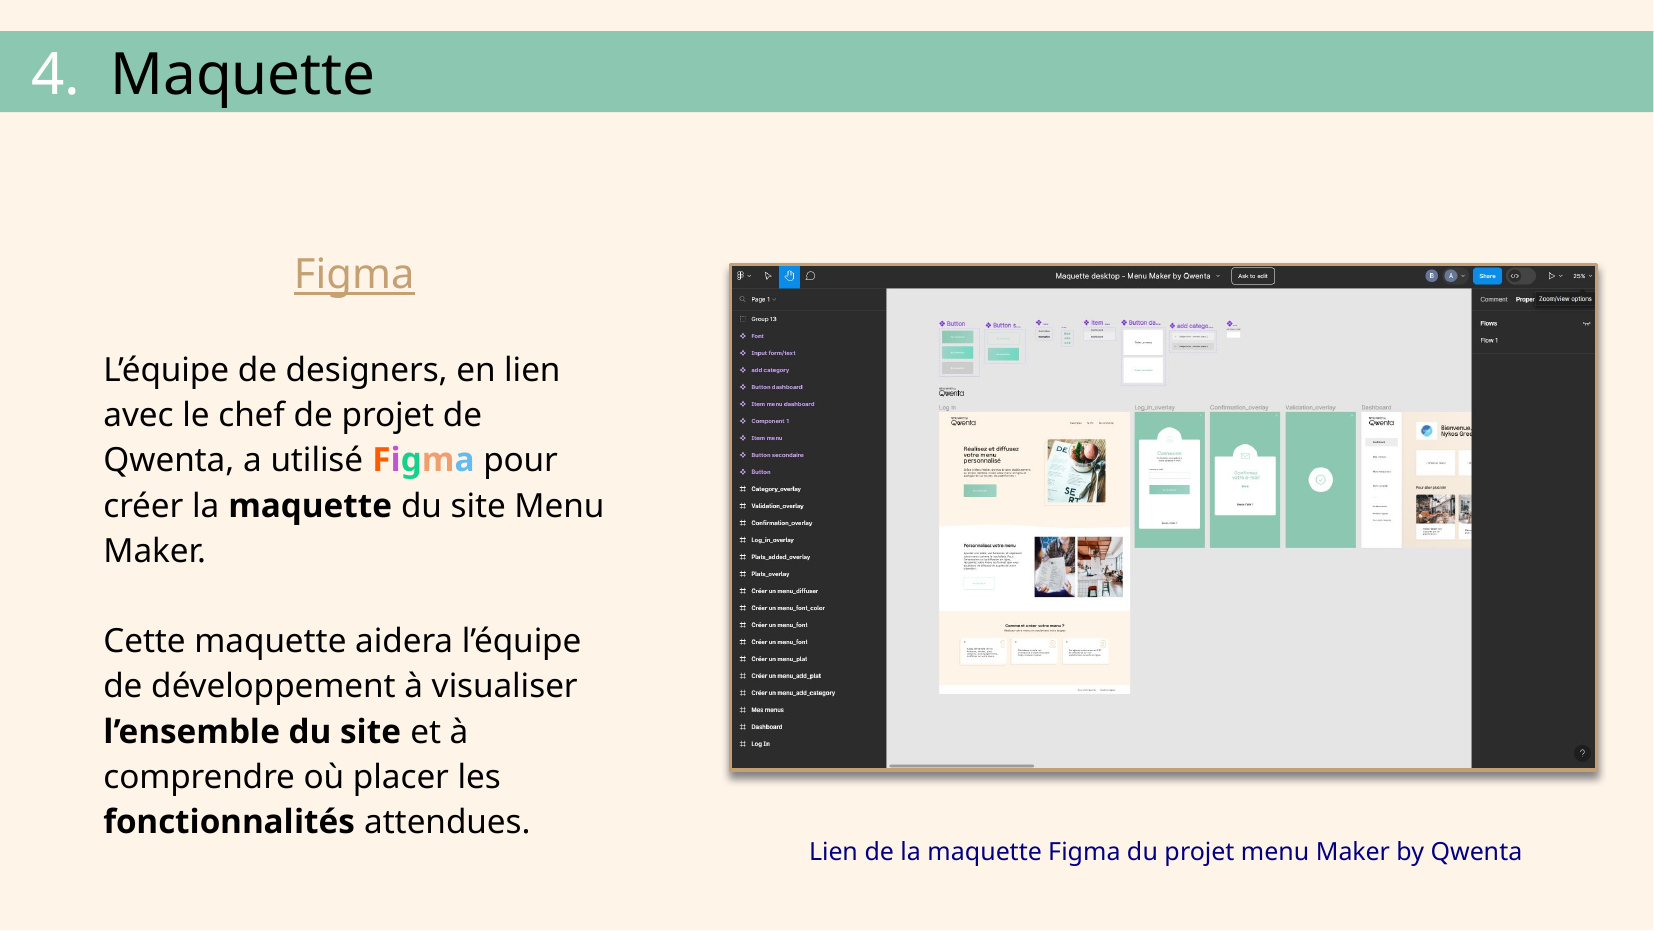

# 4. Maquette
Figma
L’équipe de designers, en lien avec le chef de projet de Qwenta, a utilisé Figma pour créer la maquette du site Menu Maker.
Cette maquette aidera l’équipe de développement à visualiser l’ensemble du site et à comprendre où placer les fonctionnalités attendues.
Lien de la maquette Figma du projet menu Maker by Qwenta